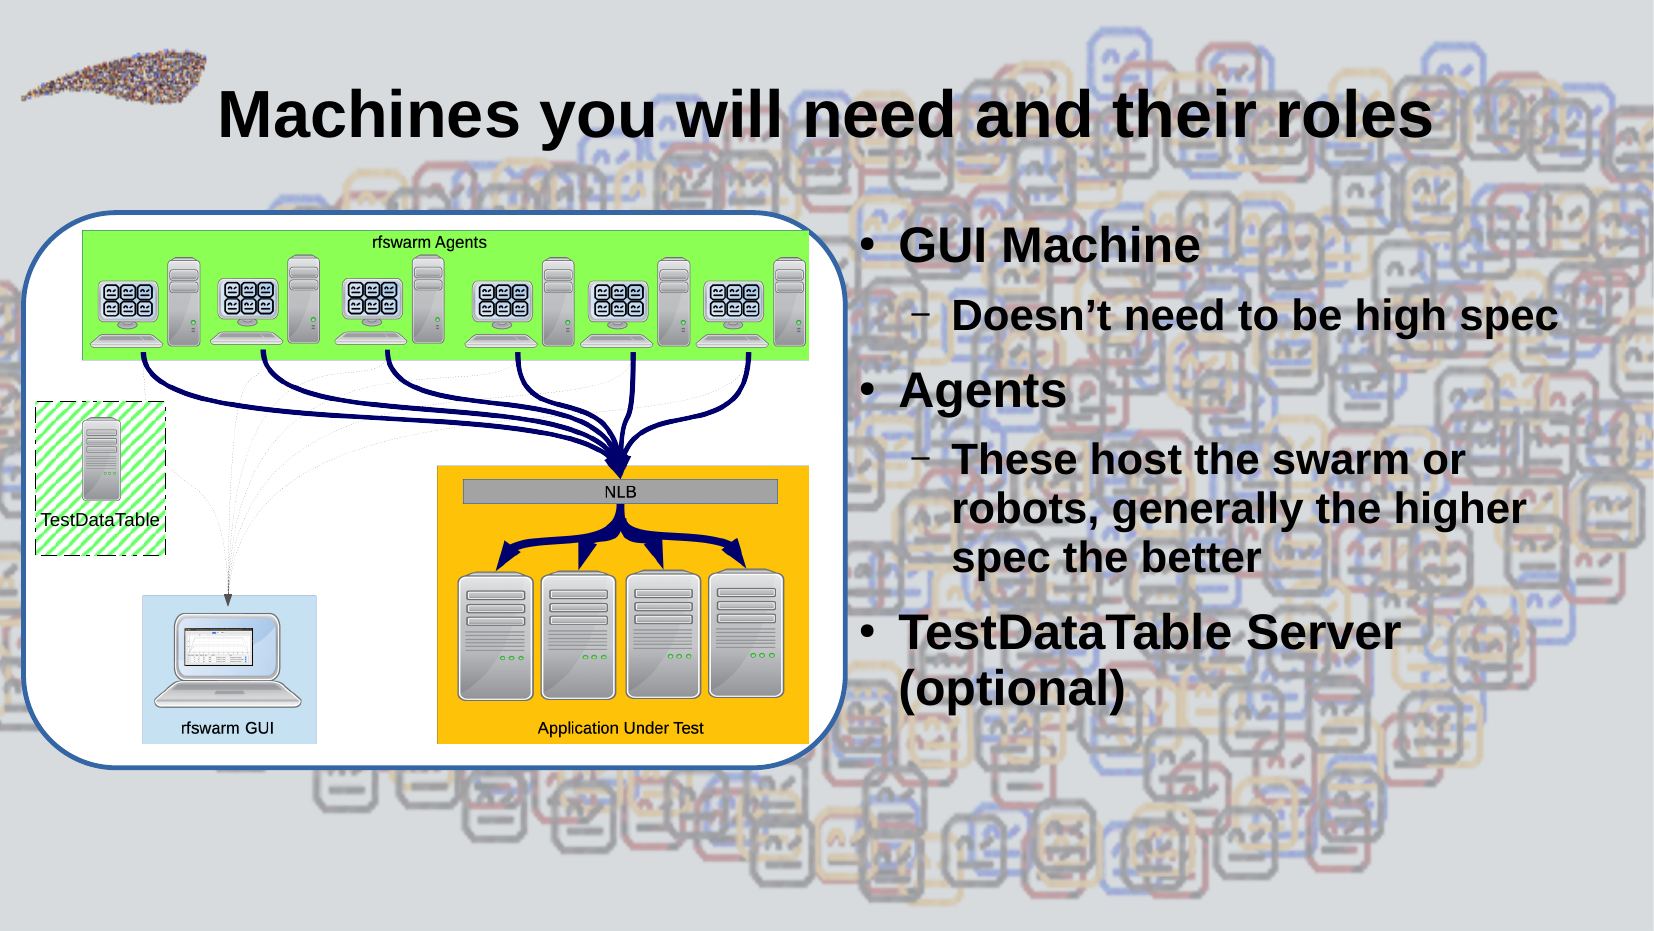

# Machines you will need and their roles
GUI Machine
Doesn’t need to be high spec
Agents
These host the swarm or robots, generally the higher spec the better
TestDataTable Server (optional)
TestDataTable